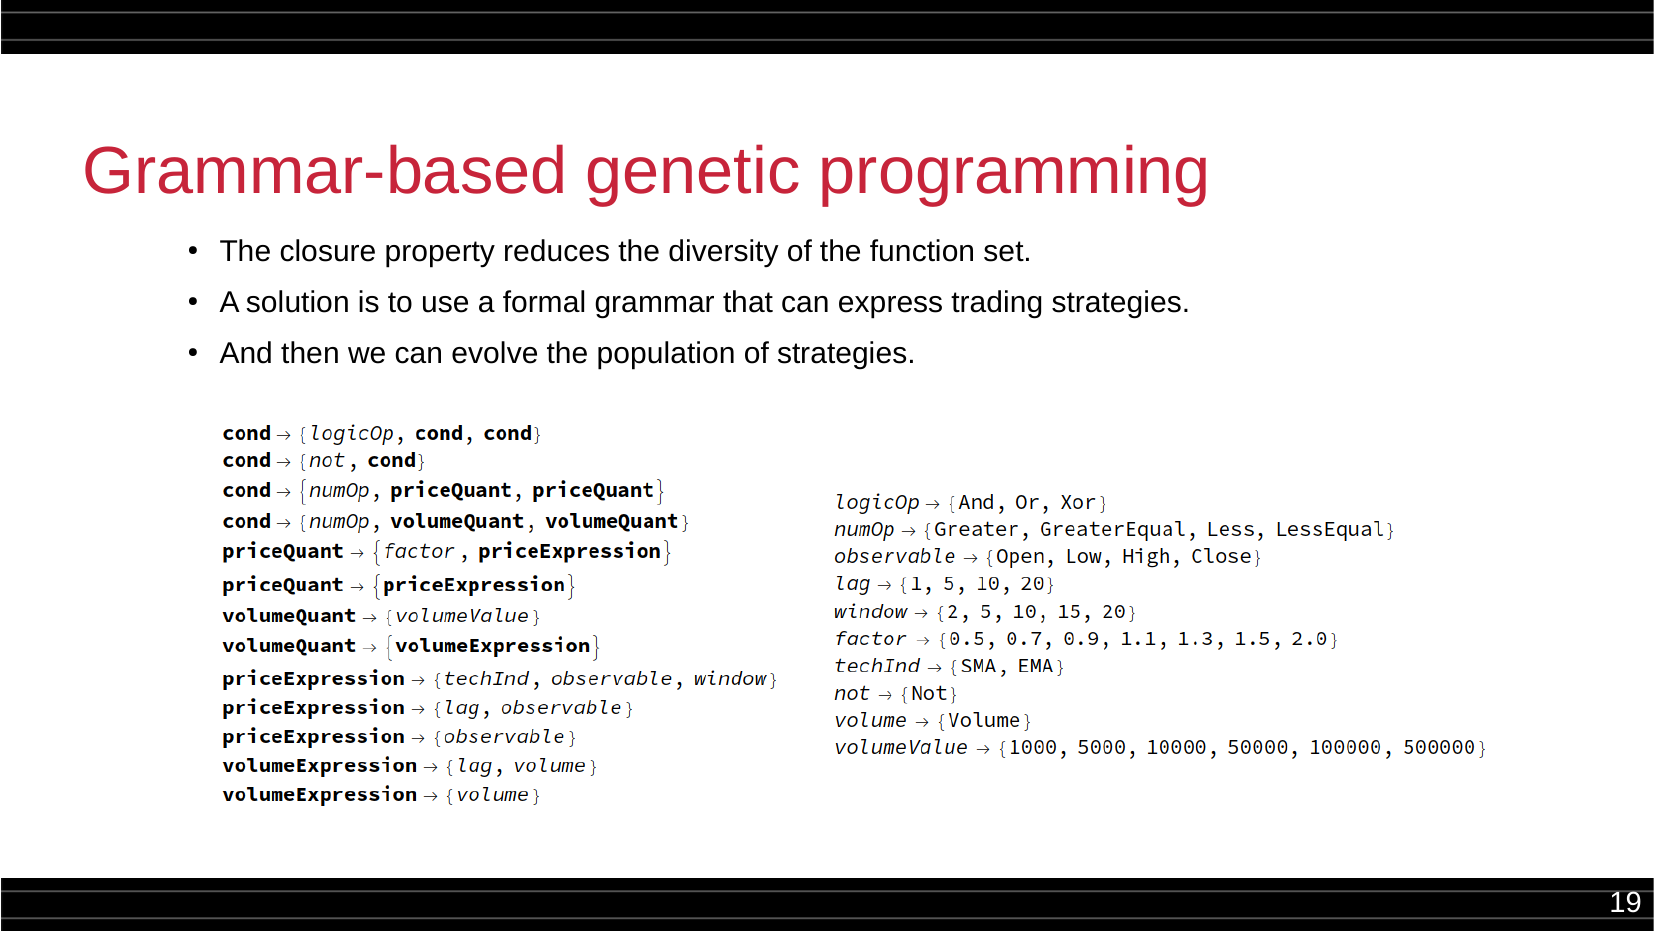

# Grammar-based genetic programming
The closure property reduces the diversity of the function set.
A solution is to use a formal grammar that can express trading strategies.
And then we can evolve the population of strategies.